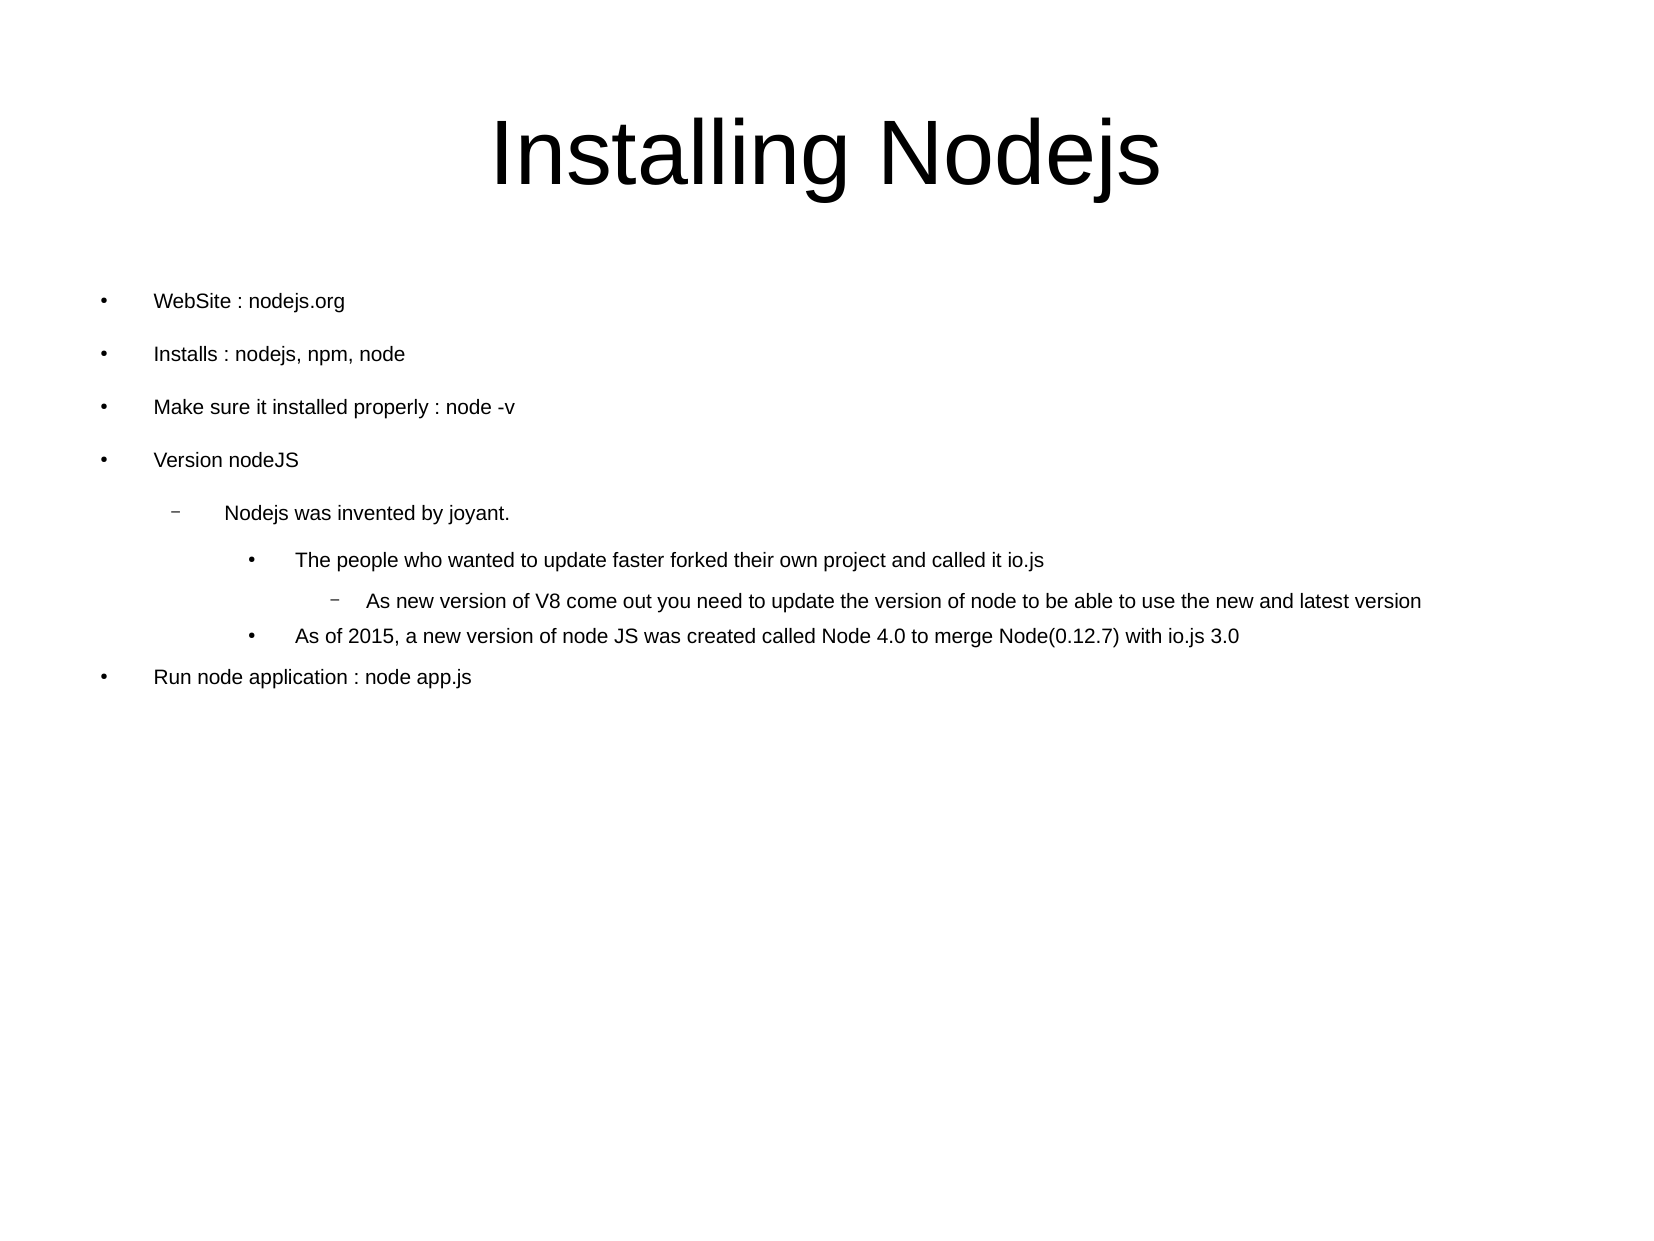

# Installing Nodejs
WebSite : nodejs.org
Installs : nodejs, npm, node
Make sure it installed properly : node -v
Version nodeJS
Nodejs was invented by joyant.
The people who wanted to update faster forked their own project and called it io.js
As new version of V8 come out you need to update the version of node to be able to use the new and latest version
As of 2015, a new version of node JS was created called Node 4.0 to merge Node(0.12.7) with io.js 3.0
Run node application : node app.js